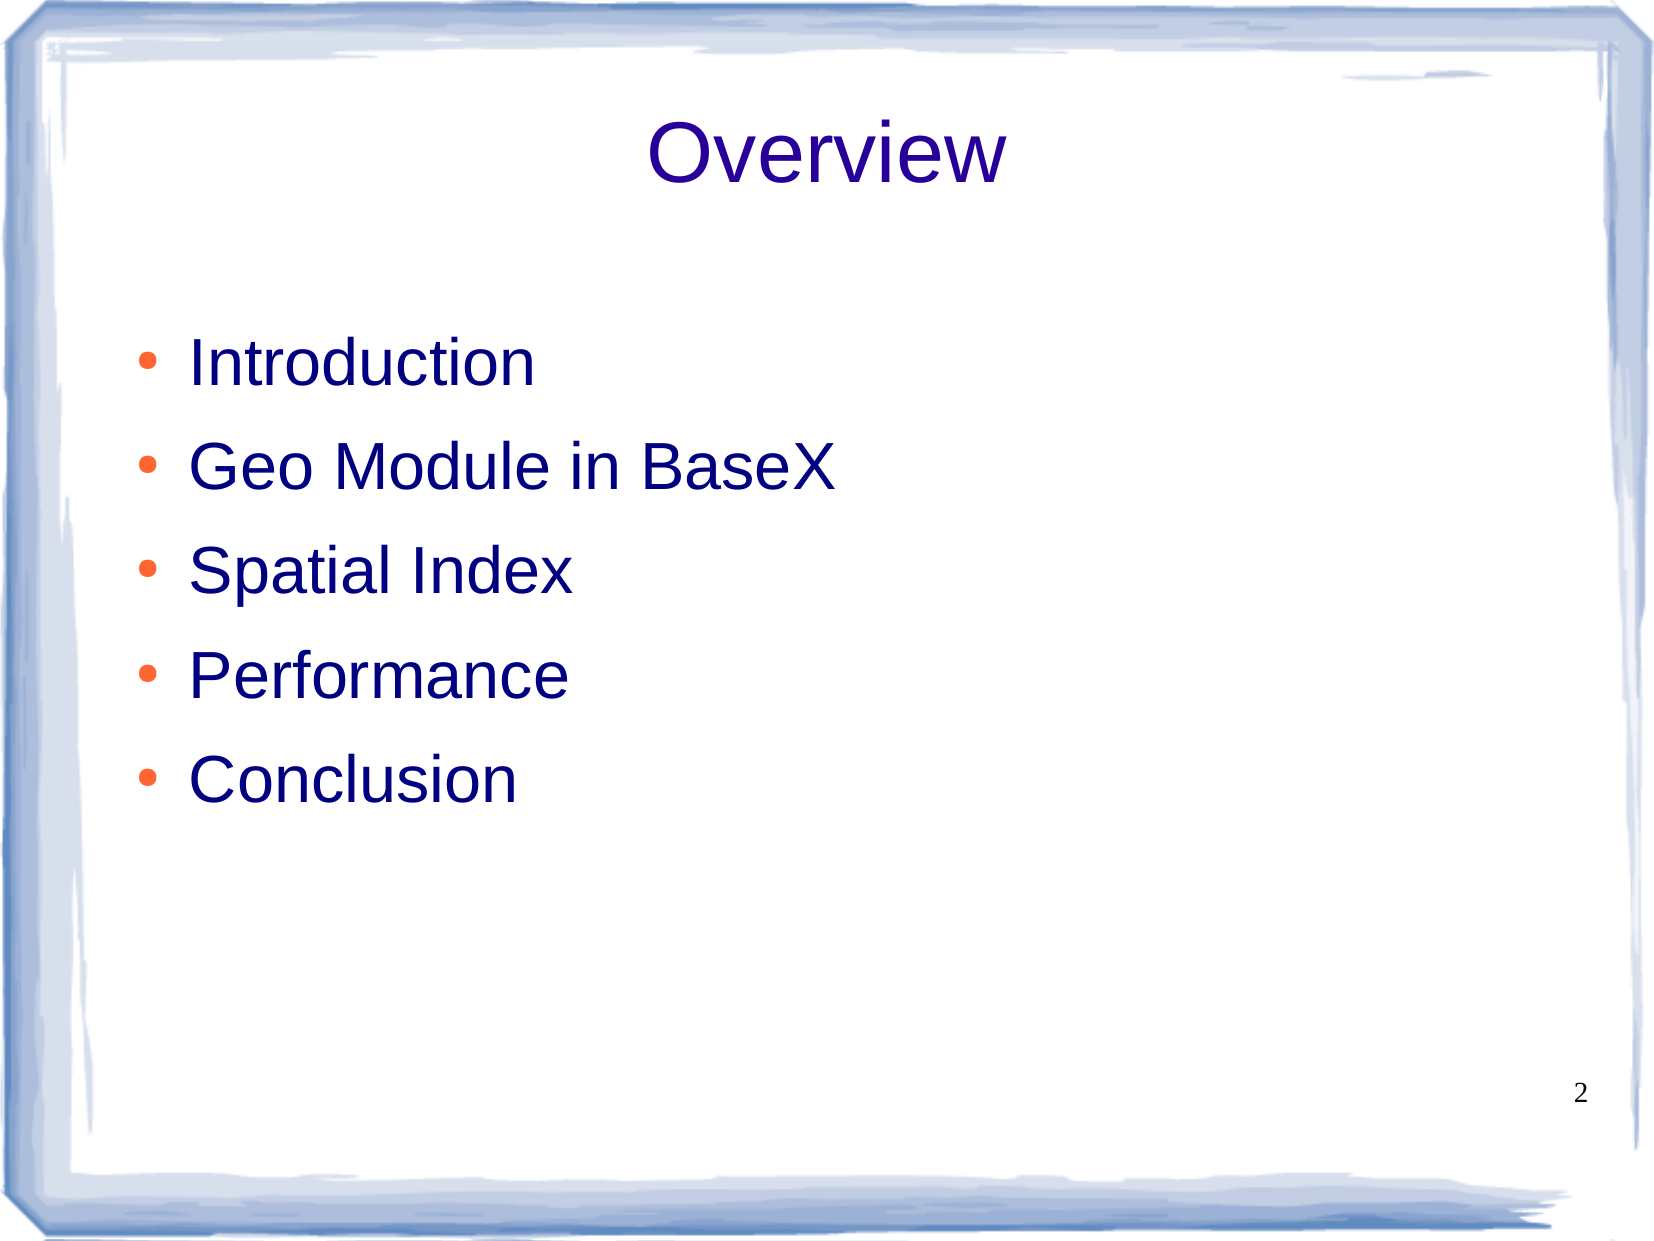

# Overview
Introduction
Geo Module in BaseX
Spatial Index
Performance
Conclusion
2